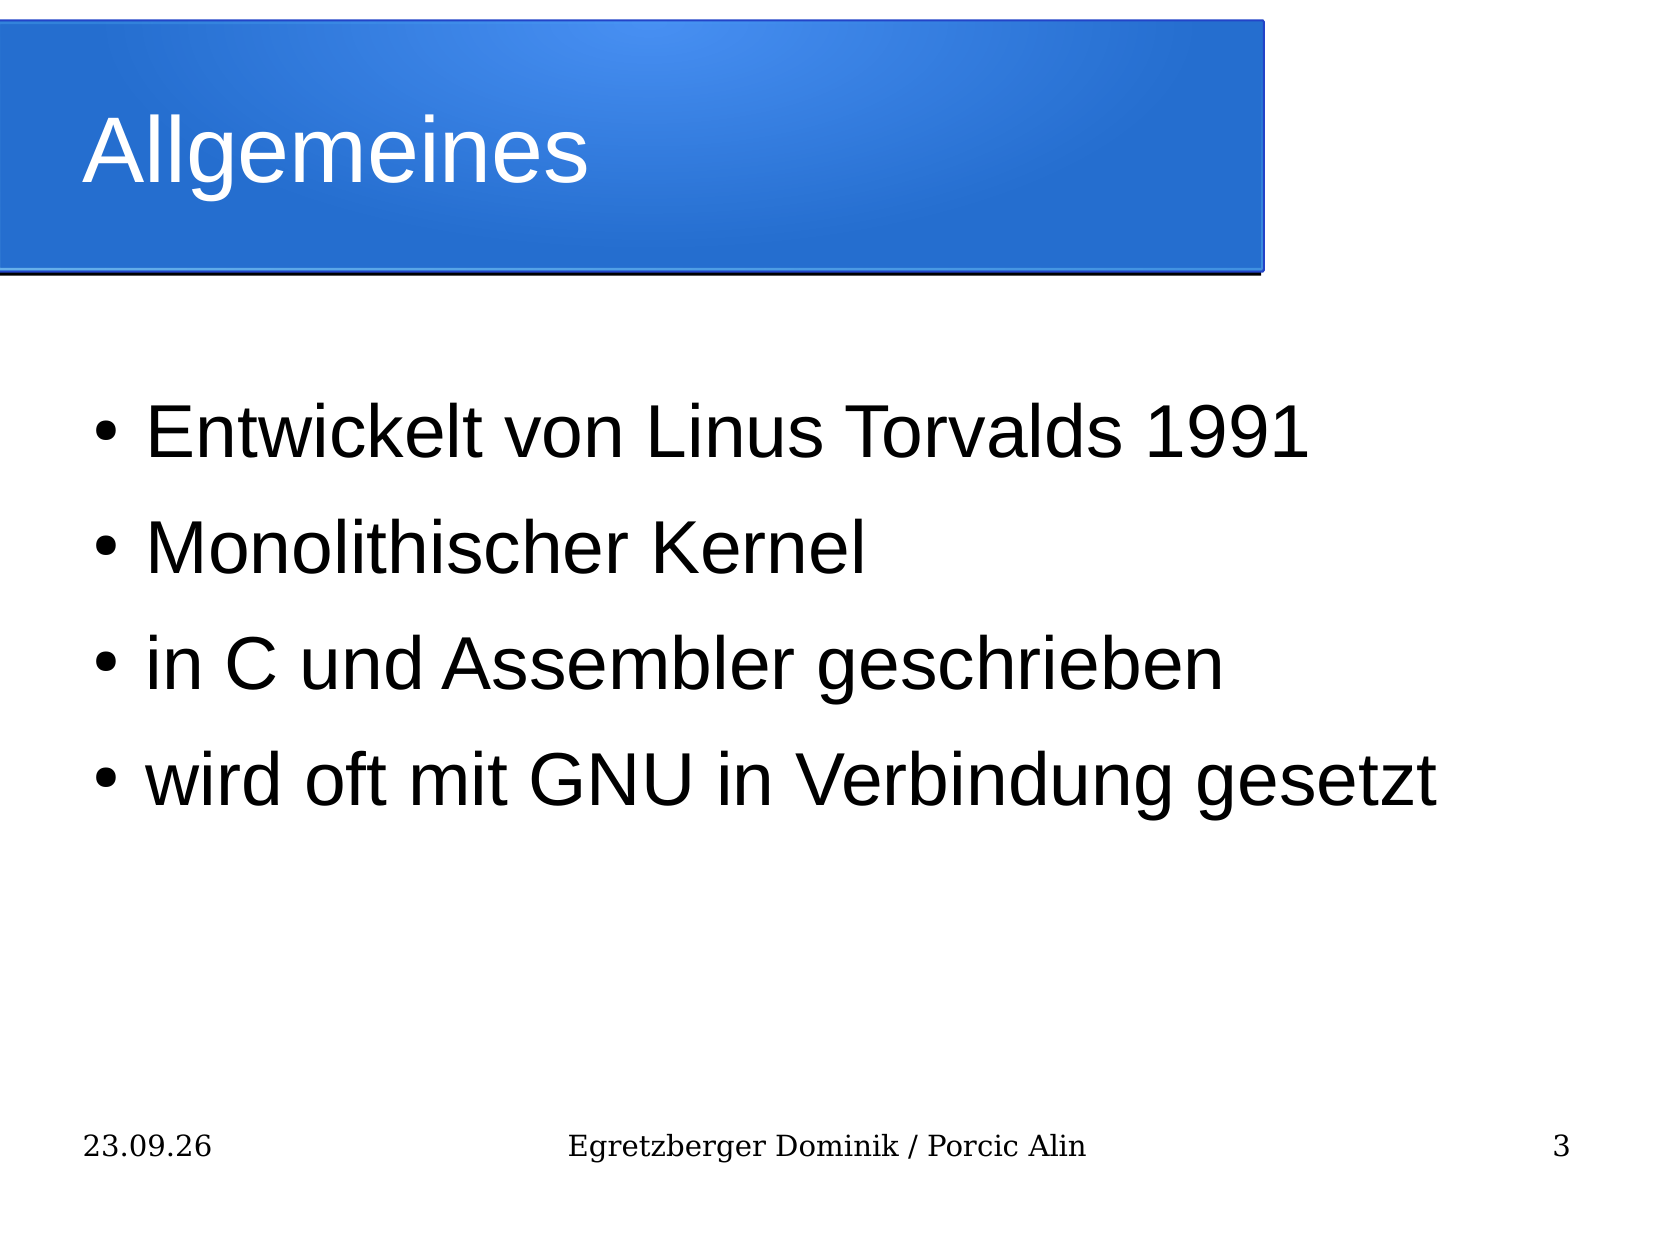

# Allgemeines
Entwickelt von Linus Torvalds 1991
Monolithischer Kernel
in C und Assembler geschrieben
wird oft mit GNU in Verbindung gesetzt
Egretzberger Dominik / Porcic Alin
3